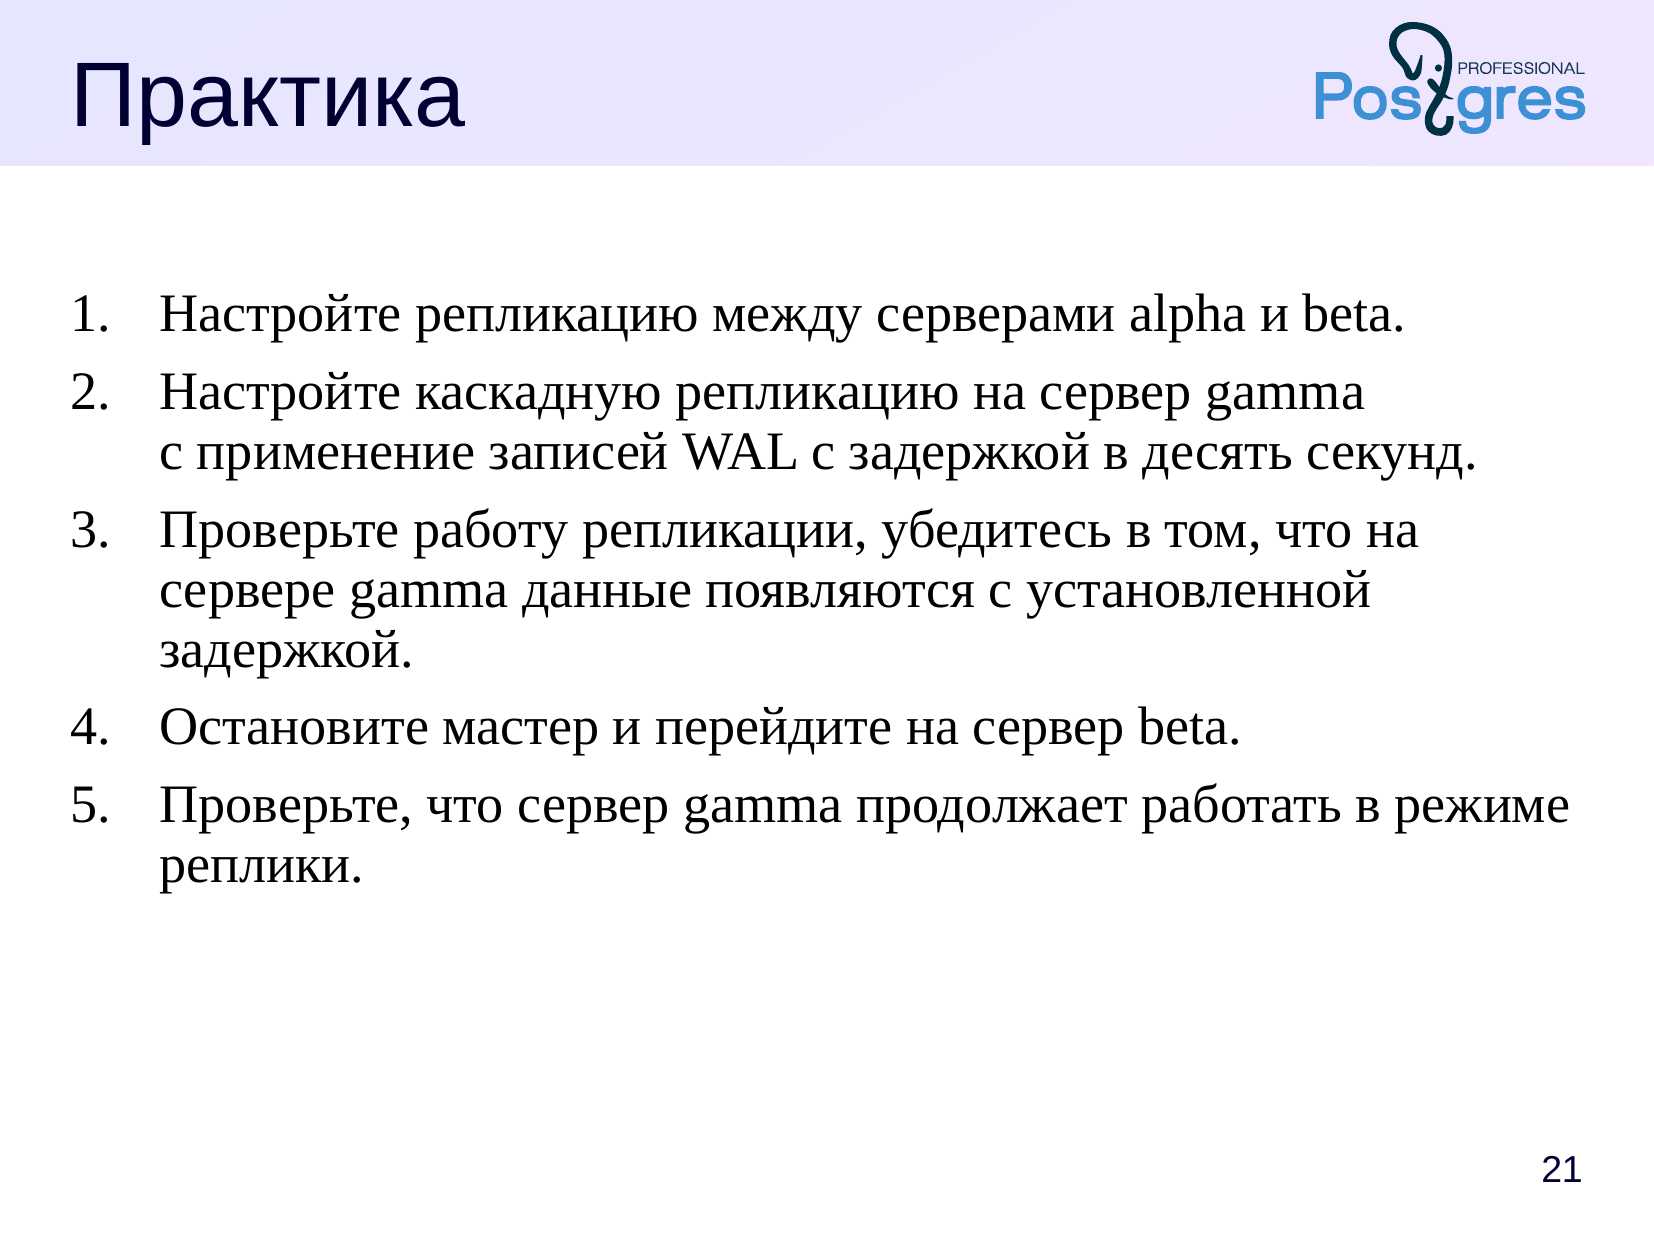

# Практика
Настройте репликацию между серверами alpha и beta.
Настройте каскадную репликацию на сервер gamma
с применение записей WAL с задержкой в десять секунд.
Проверьте работу репликации, убедитесь в том, что на сервере gamma данные появляются с установленной задержкой.
Остановите мастер и перейдите на сервер beta.
Проверьте, что сервер gamma продолжает работать в режиме реплики.